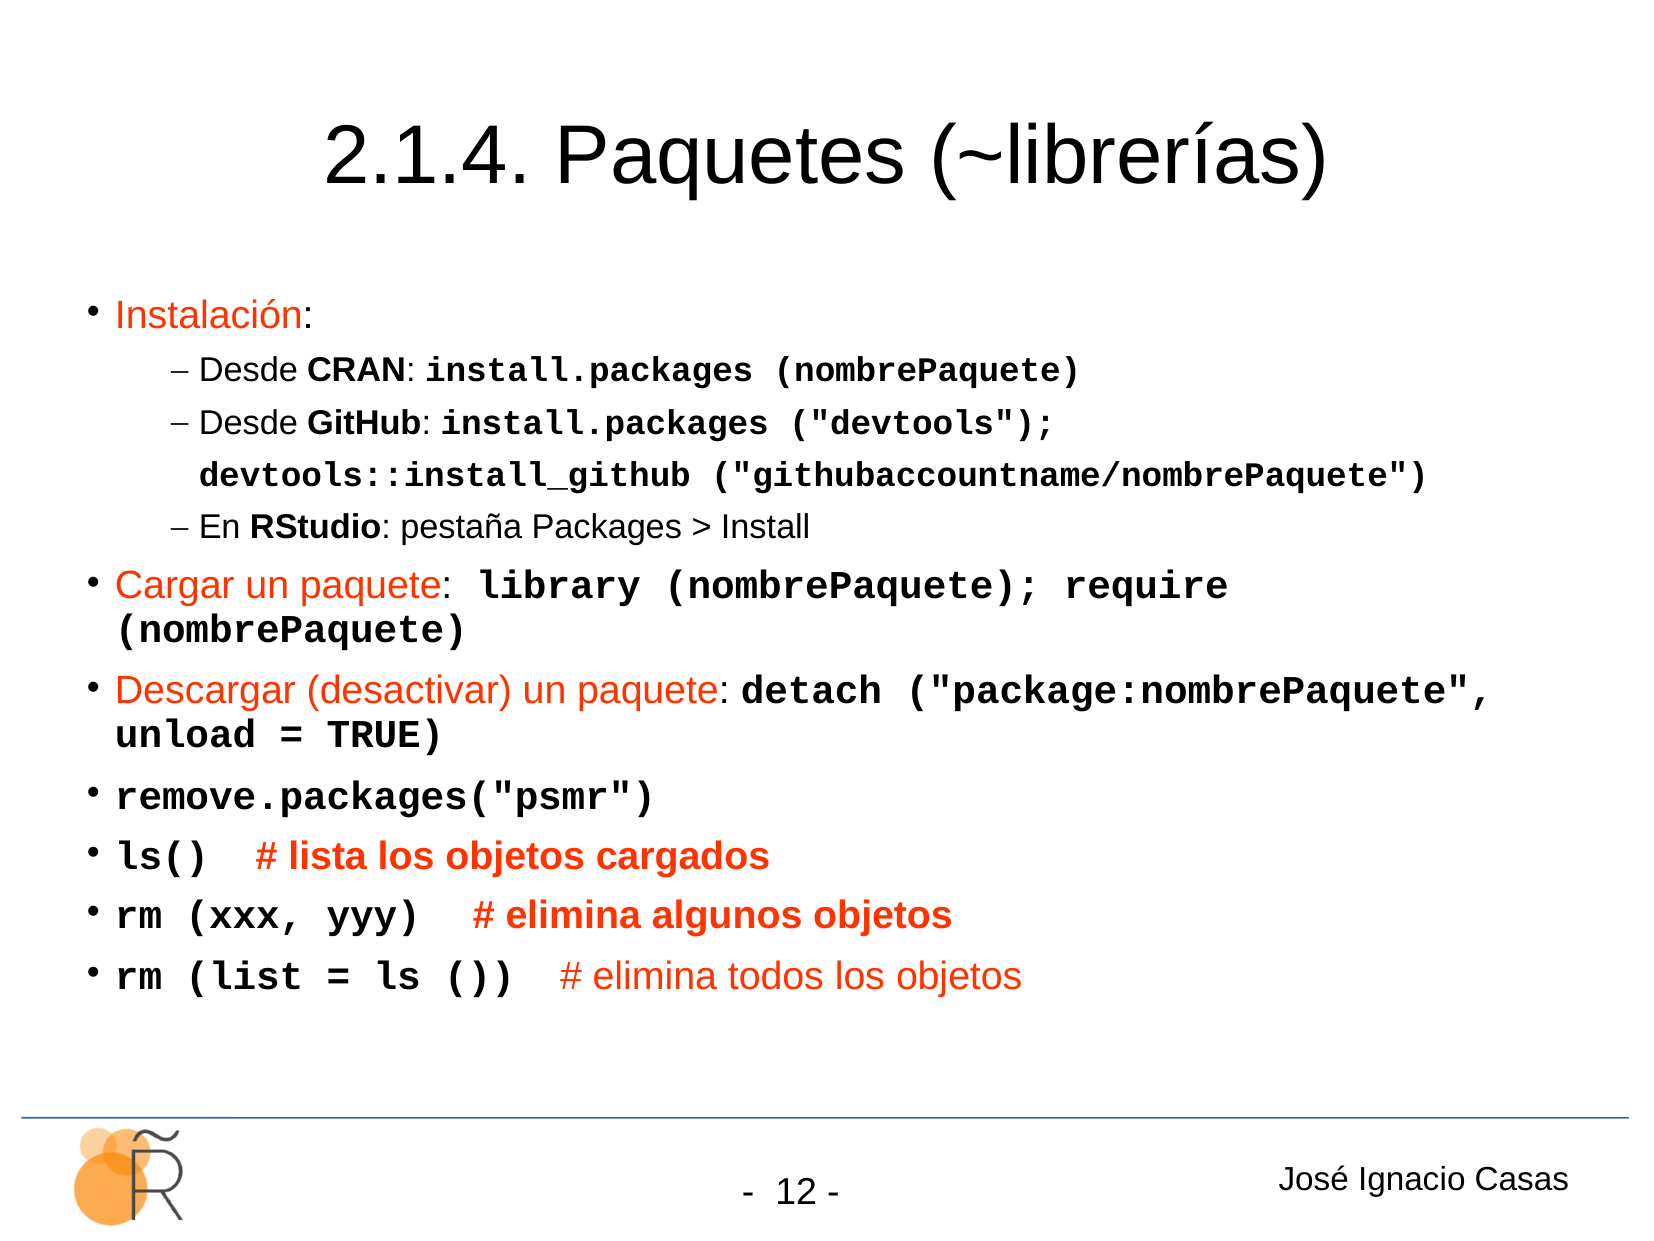

# 2.1.4. Paquetes (~librerías)
Instalación:
Desde CRAN: install.packages (nombrePaquete)
Desde GitHub: install.packages ("devtools");
devtools::install_github ("githubaccountname/nombrePaquete")
En RStudio: pestaña Packages > Install
Cargar un paquete: library (nombrePaquete); require (nombrePaquete)
Descargar (desactivar) un paquete: detach ("package:nombrePaquete", unload = TRUE)
remove.packages("psmr")
ls() 	# lista los objetos cargados
rm (xxx, yyy) 	# elimina algunos objetos
rm (list = ls ()) 	# elimina todos los objetos
12